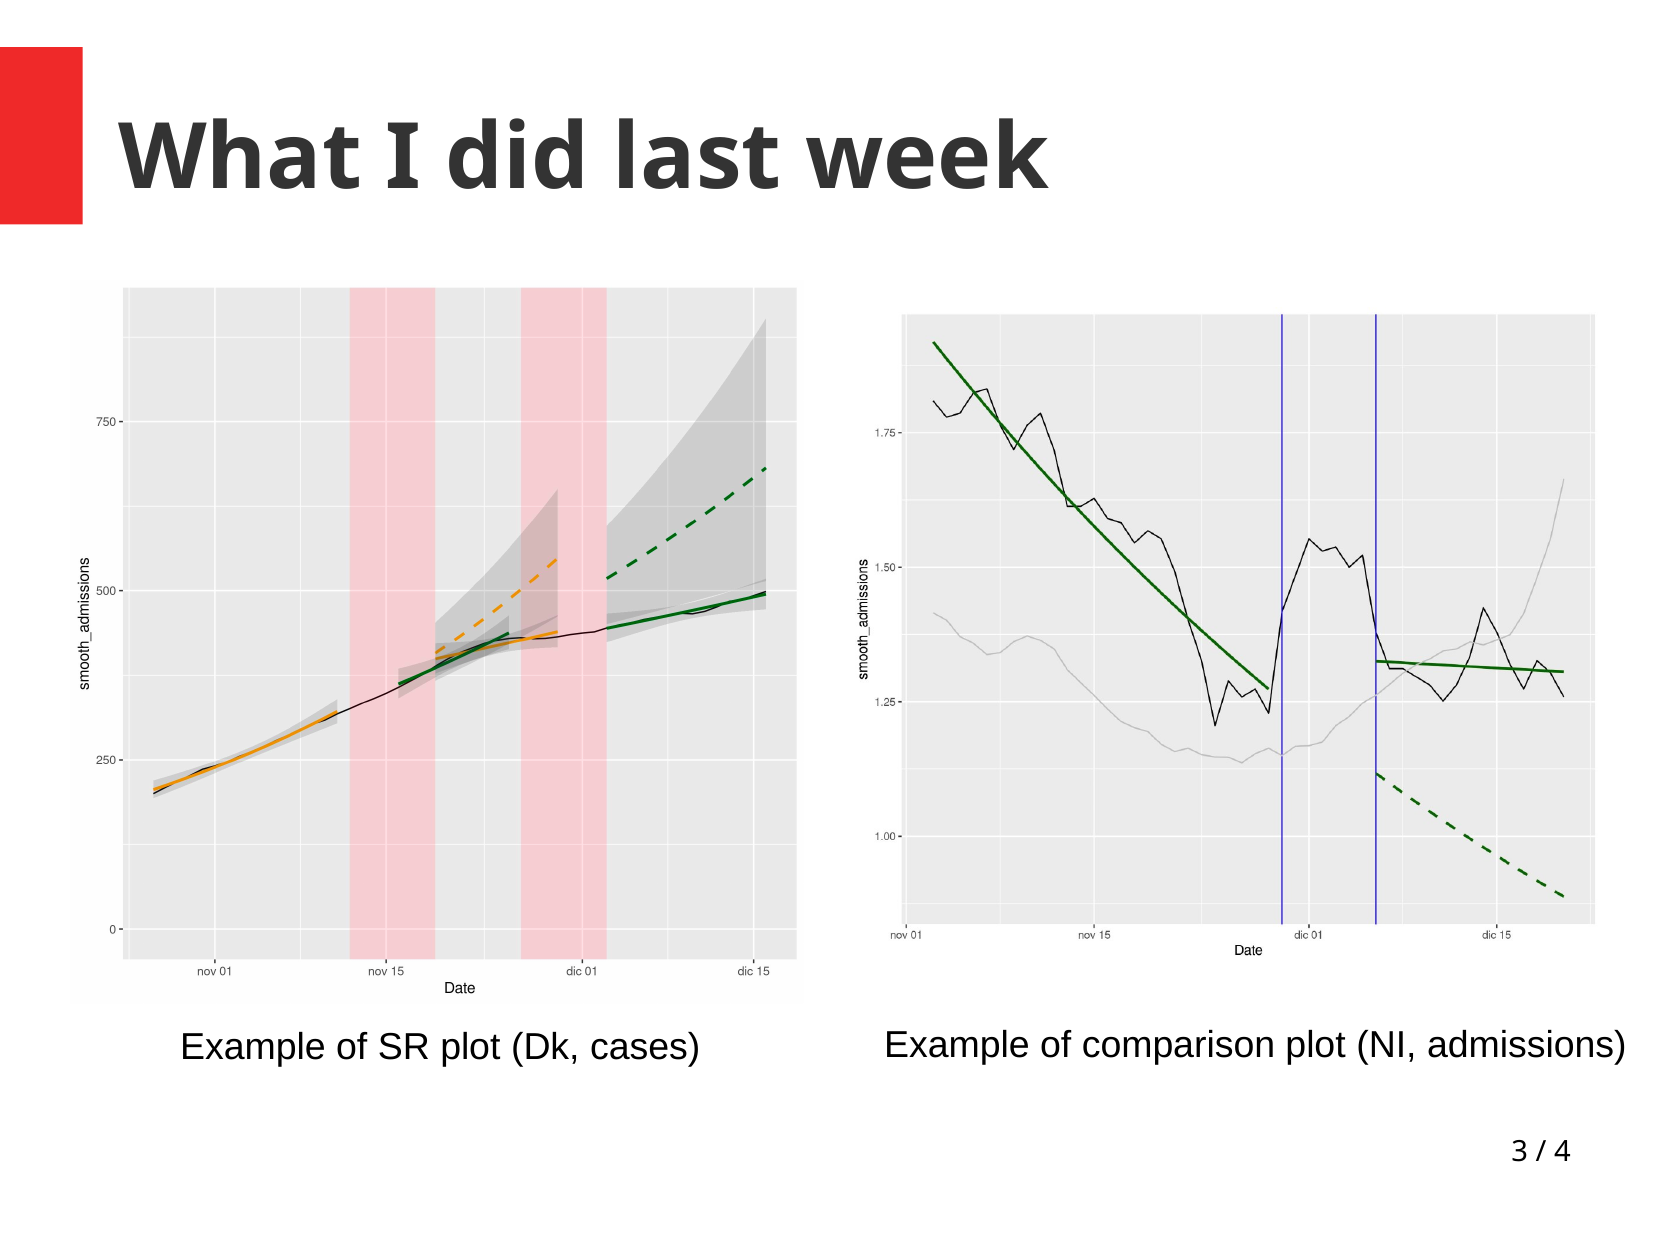

# What I did last week
Example of comparison plot (NI, admissions)
Example of SR plot (Dk, cases)
3